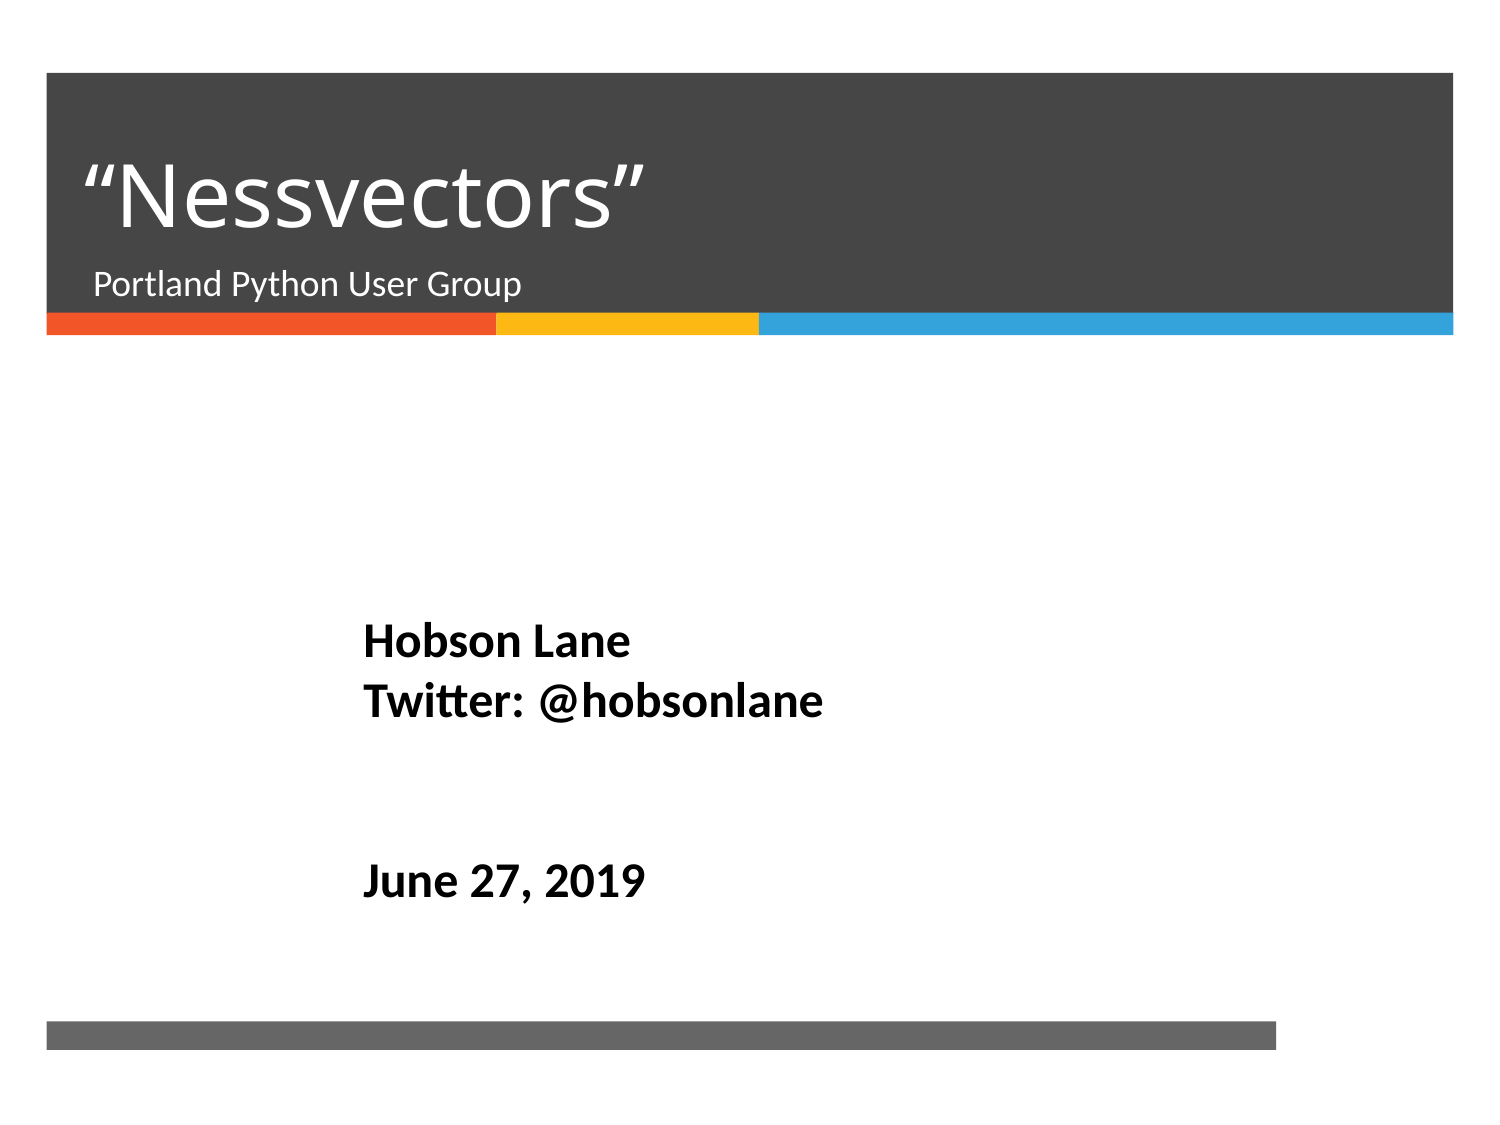

# “Nessvectors”
Portland Python User Group
Hobson Lane
Twitter: @hobsonlane
June 27, 2019